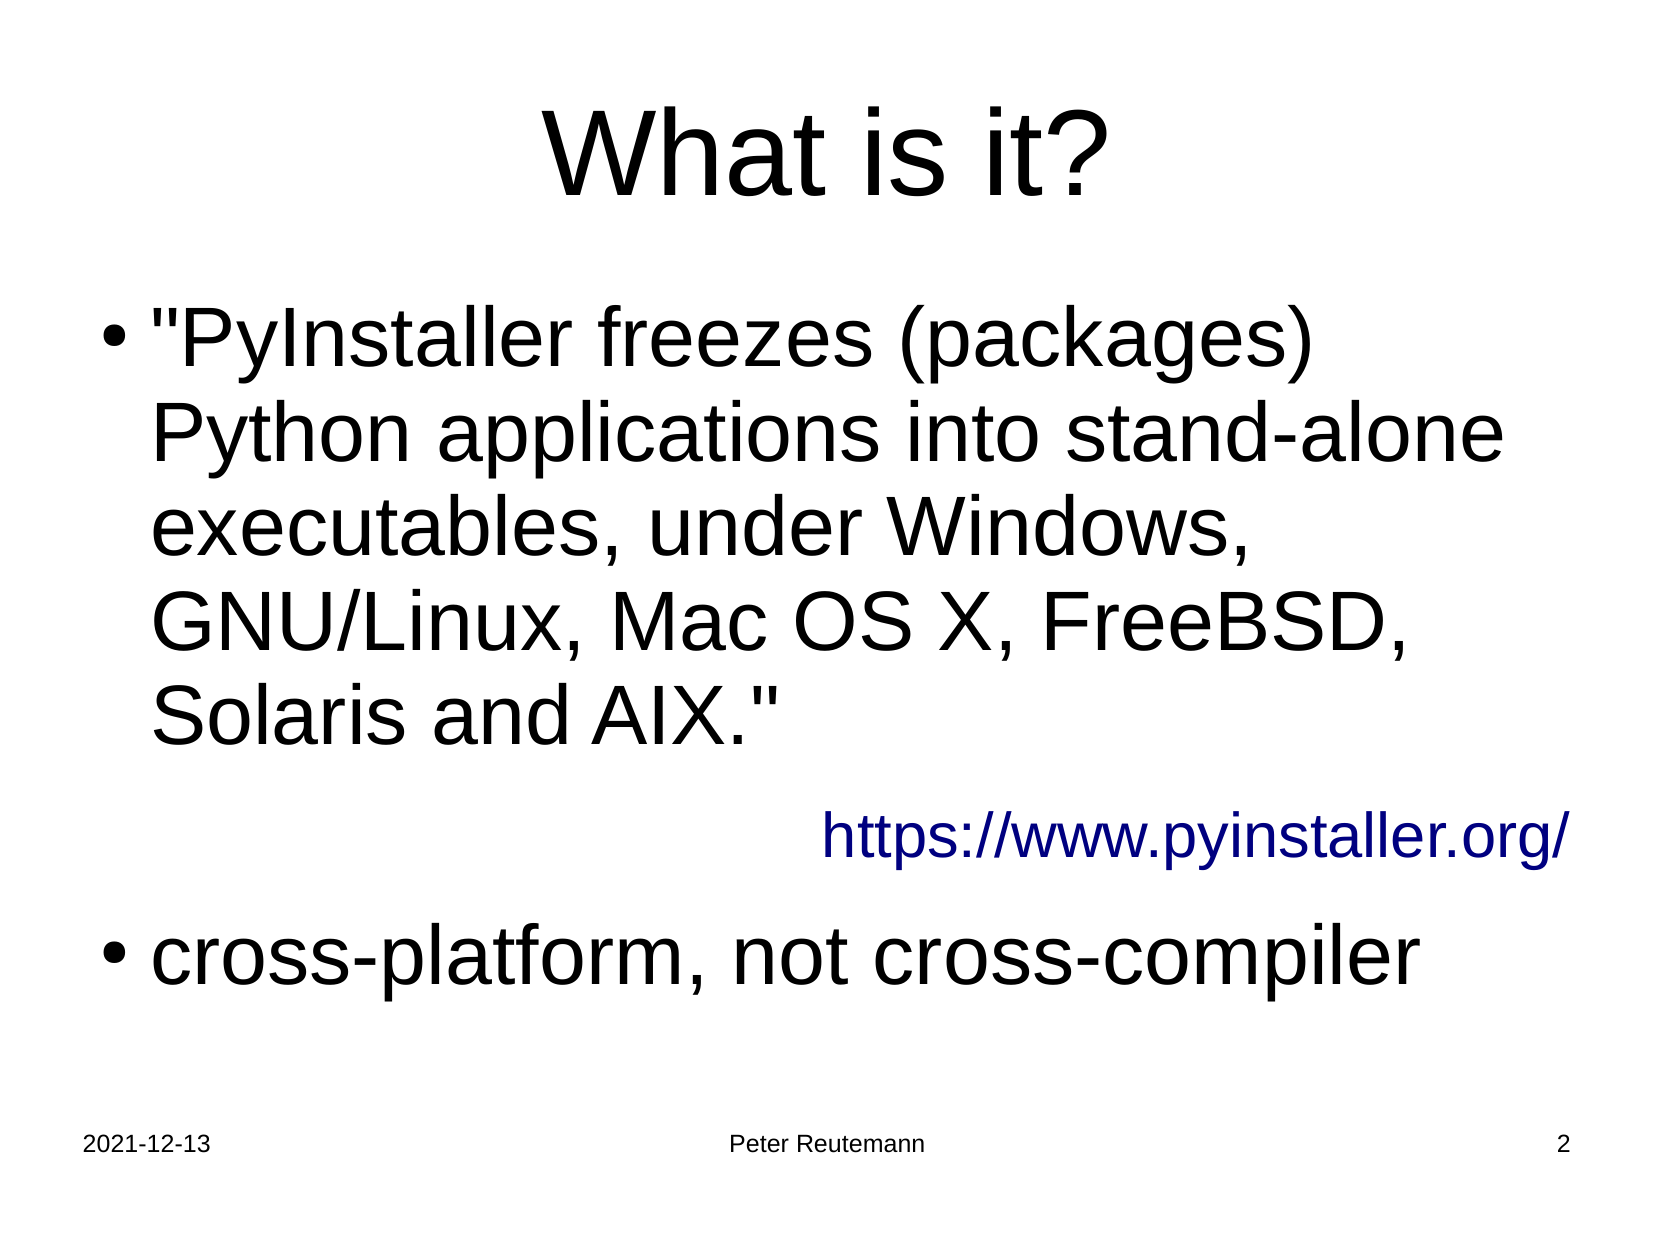

# What is it?
"PyInstaller freezes (packages) Python applications into stand-alone executables, under Windows, GNU/Linux, Mac OS X, FreeBSD, Solaris and AIX."
https://www.pyinstaller.org/
cross-platform, not cross-compiler
2021-12-13
Peter Reutemann
2